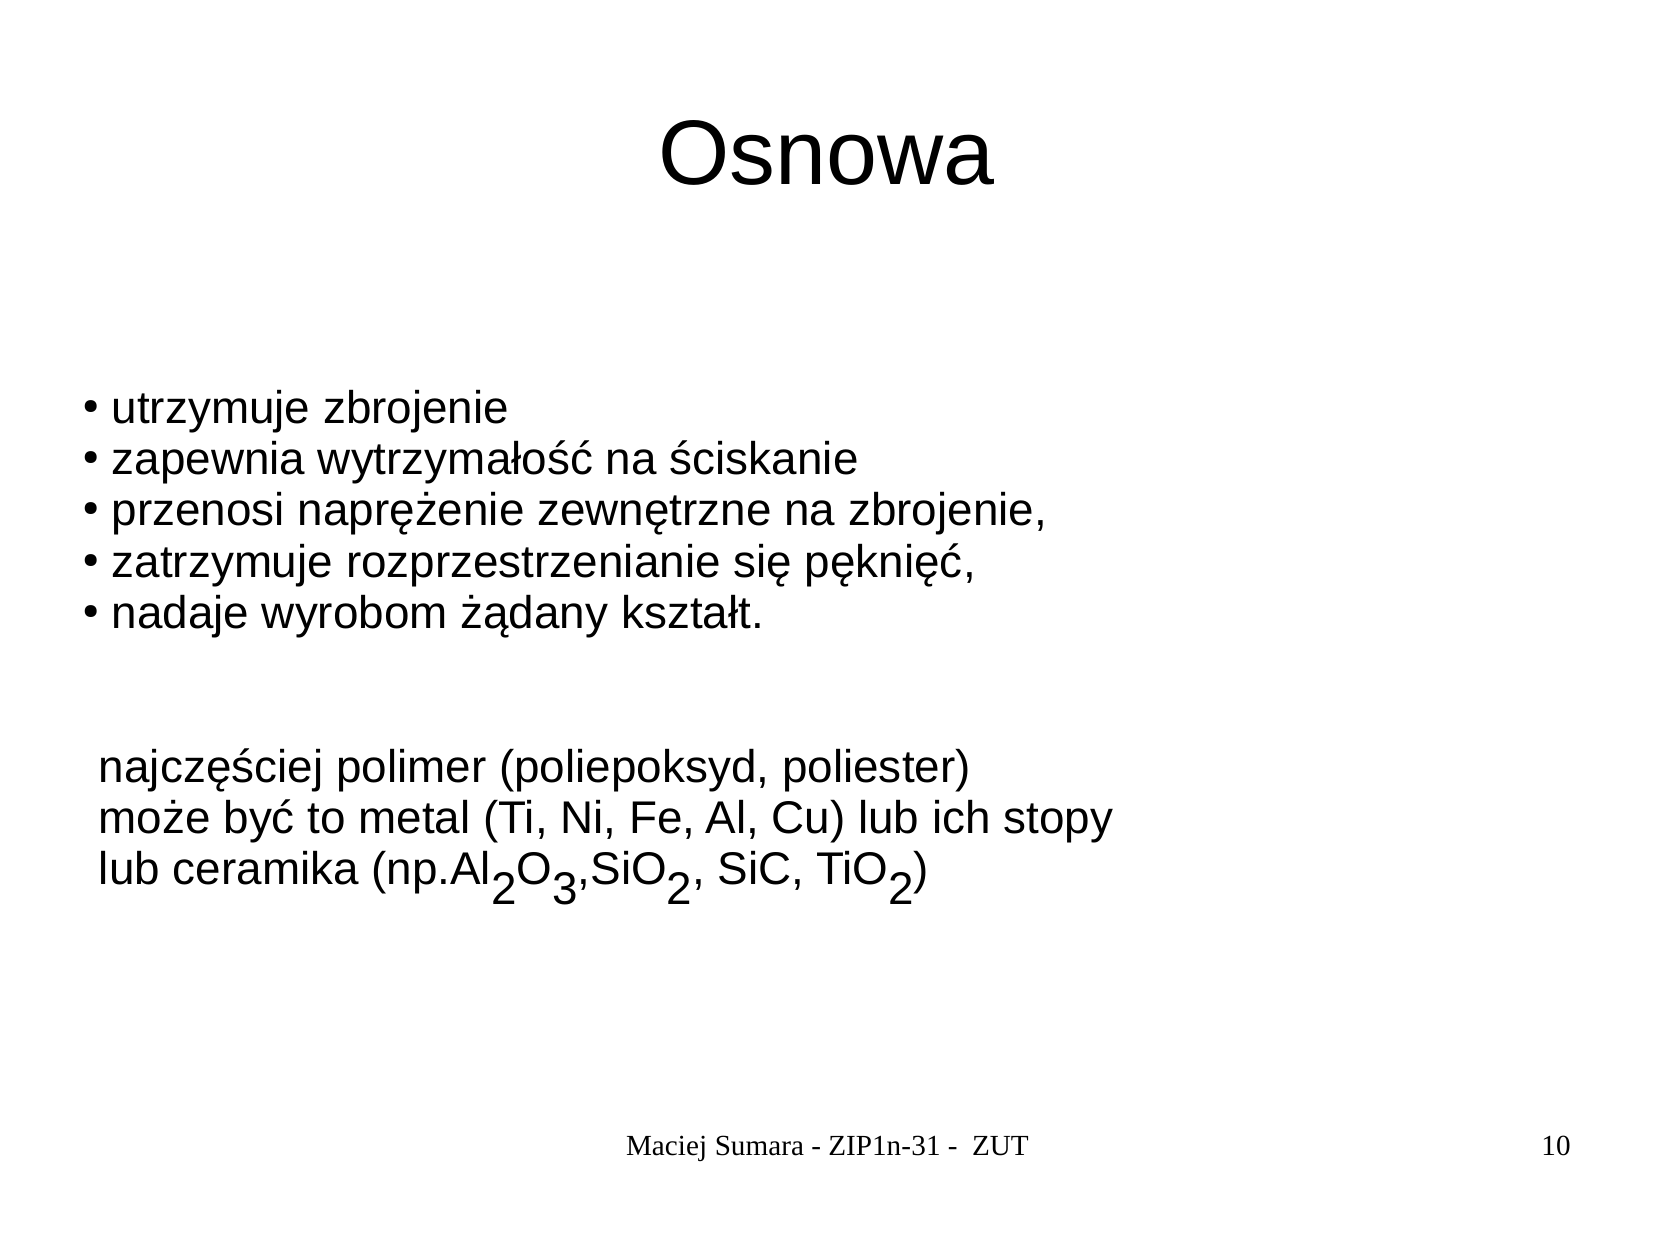

# Osnowa
 utrzymuje zbrojenie
 zapewnia wytrzymałość na ściskanie
 przenosi naprężenie zewnętrzne na zbrojenie,
 zatrzymuje rozprzestrzenianie się pęknięć,
 nadaje wyrobom żądany kształt.
najczęściej polimer (poliepoksyd, poliester)
może być to metal (Ti, Ni, Fe, Al, Cu) lub ich stopy
lub ceramika (np.Al2O3,SiO2, SiC, TiO2)
Maciej Sumara - ZIP1n-31 - ZUT
10